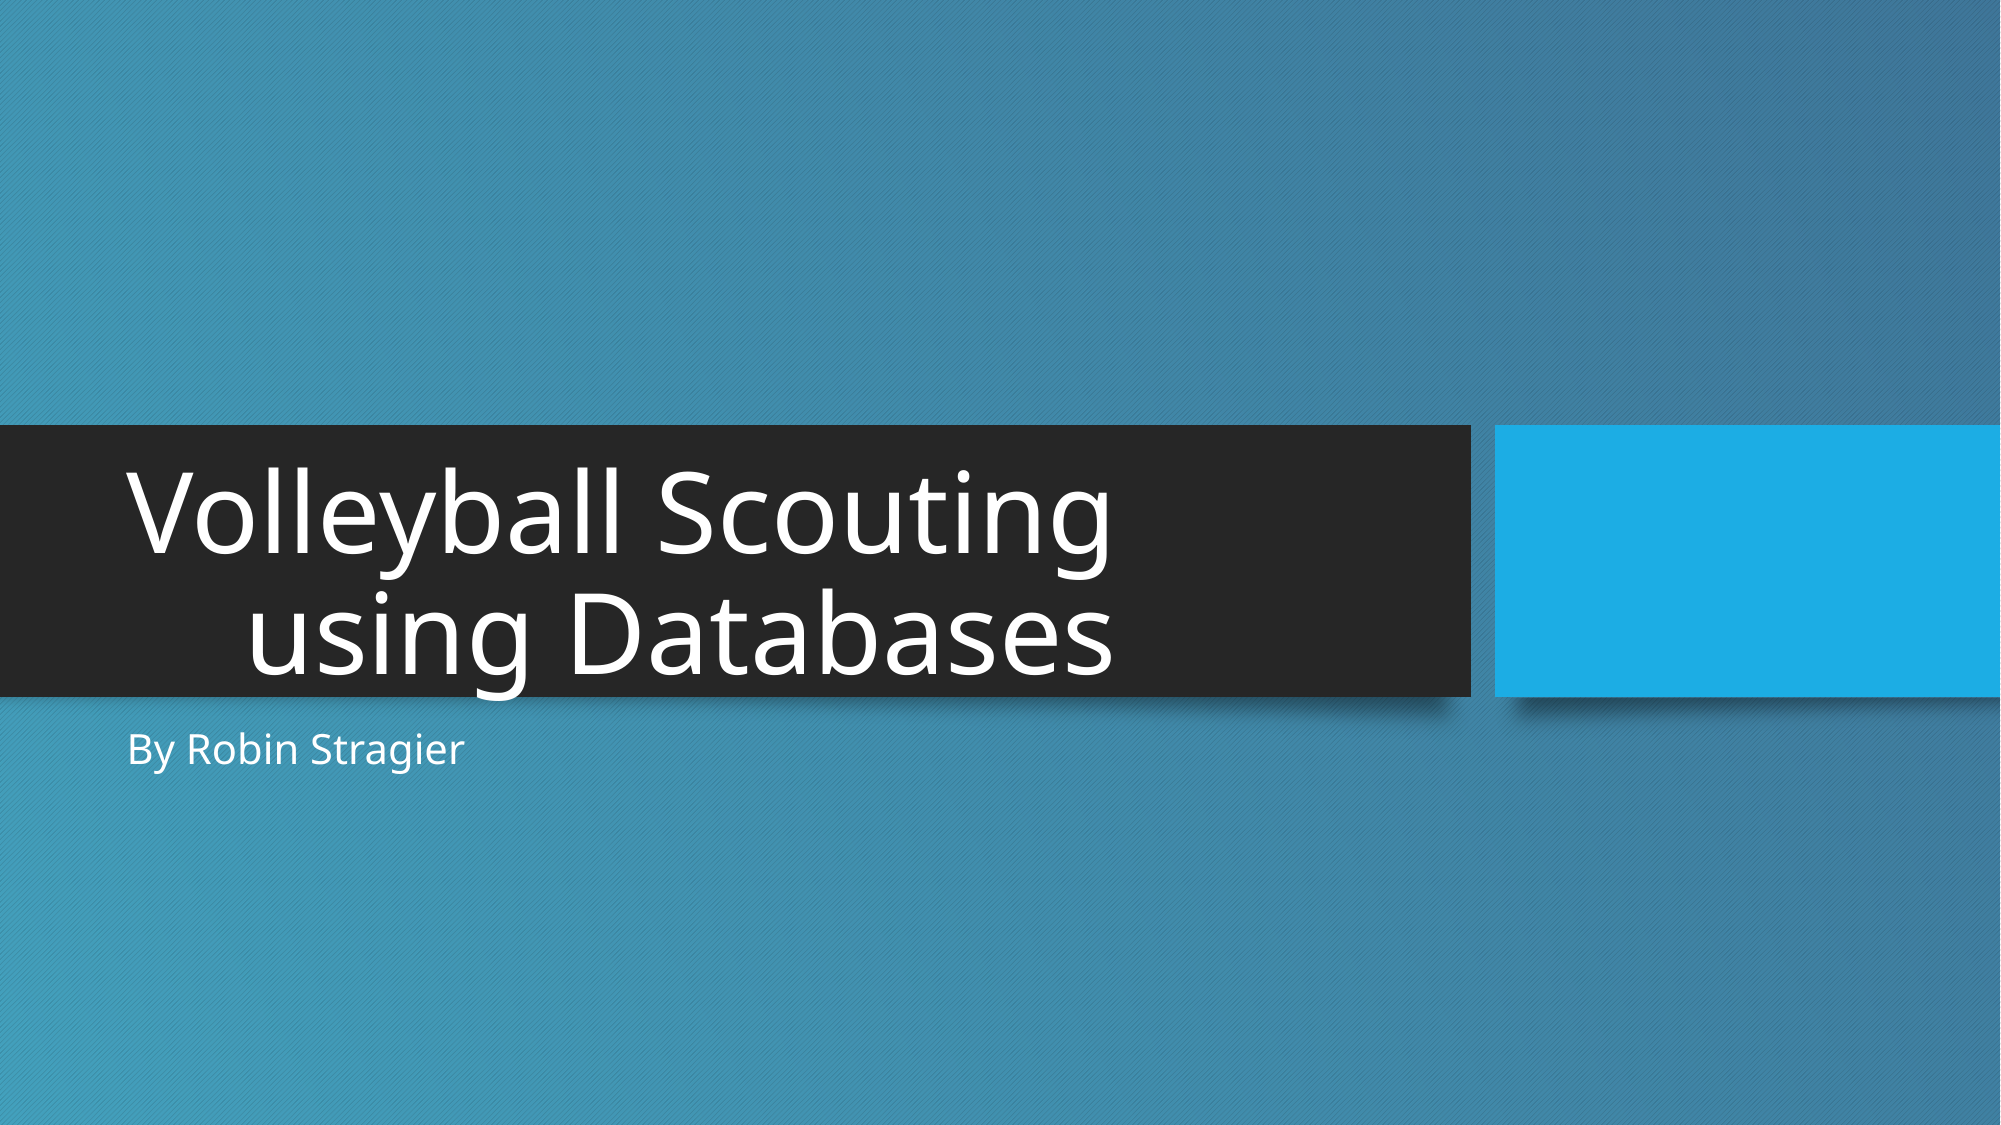

# Volleyball Scouting using Databases
By Robin Stragier